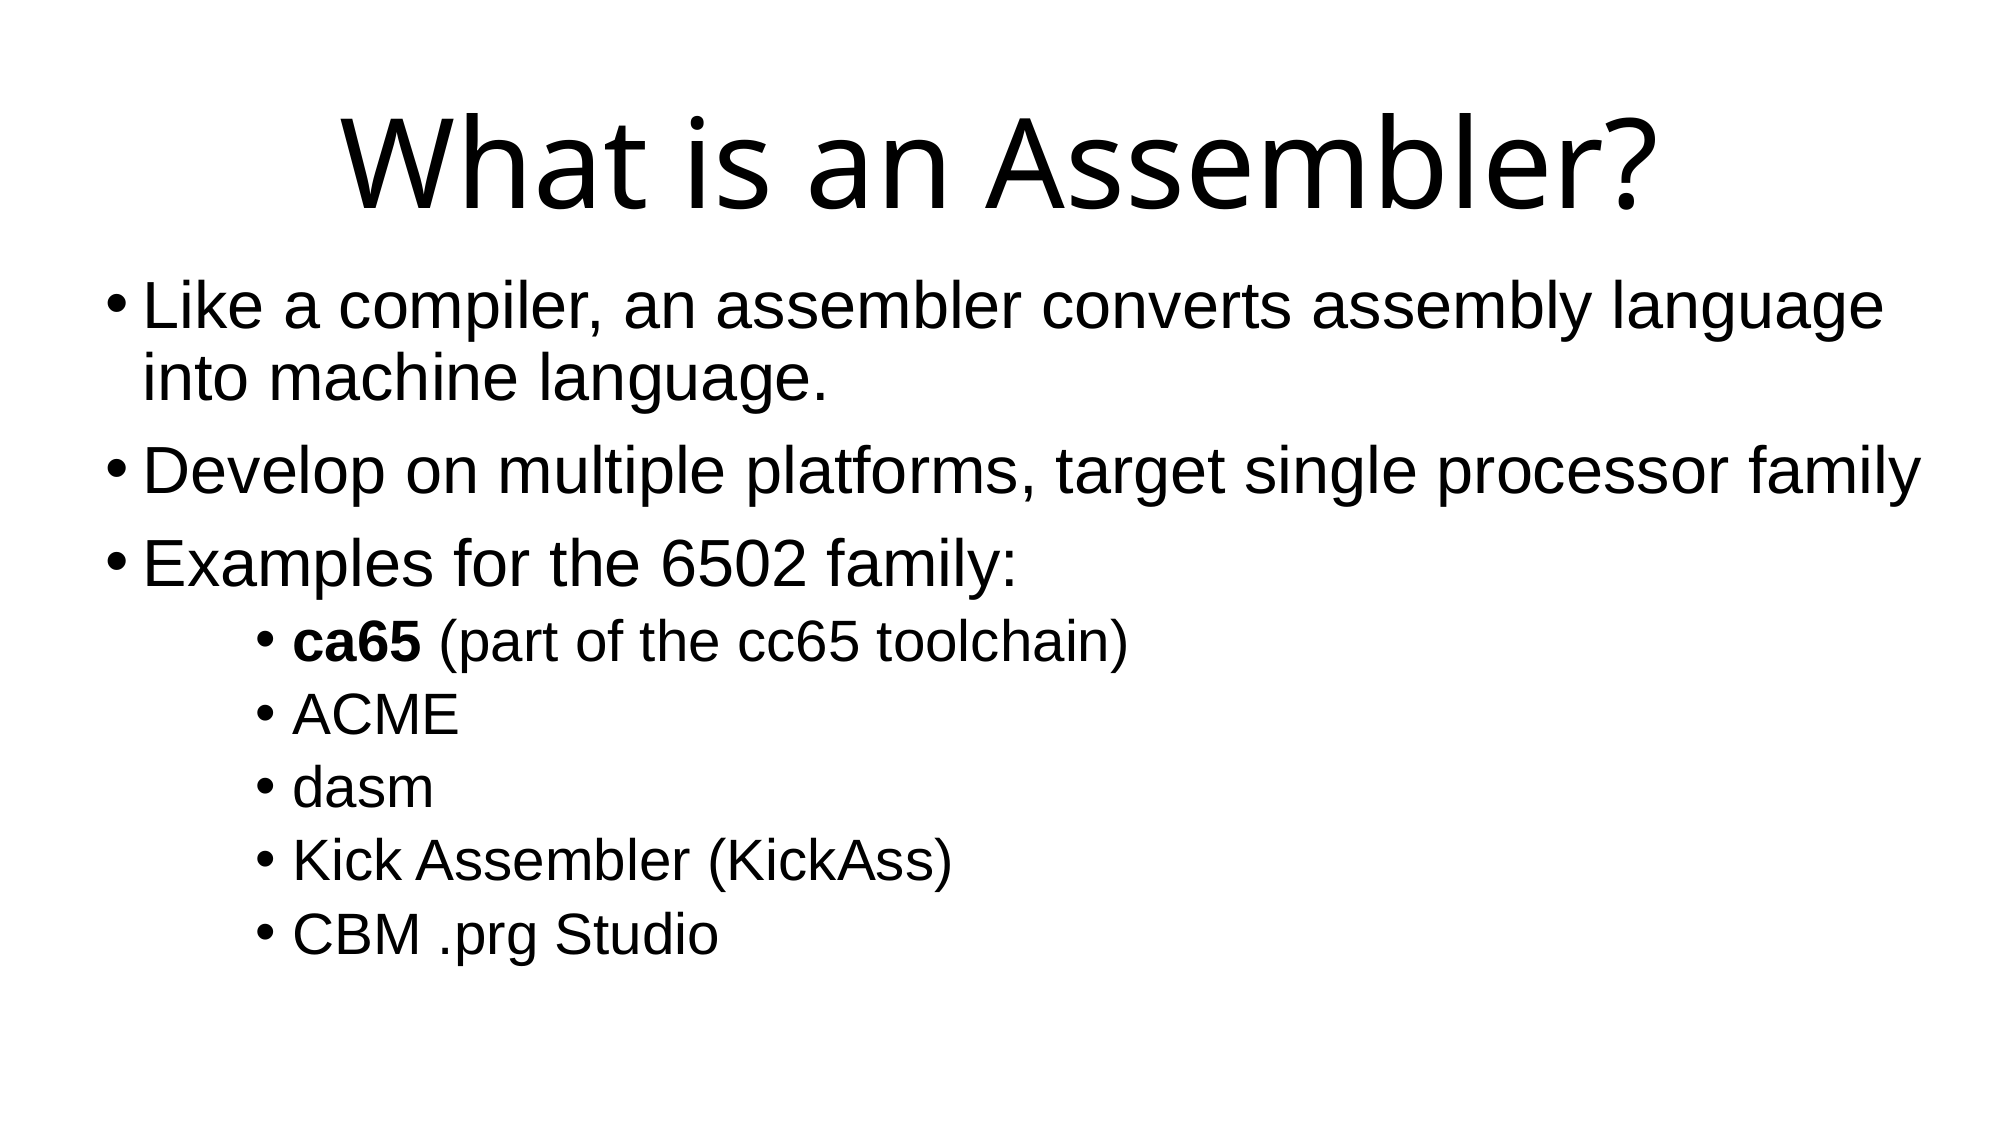

What is an Assembler?
# Like a compiler, an assembler converts assembly language into machine language.
Develop on multiple platforms, target single processor family
Examples for the 6502 family:
ca65 (part of the cc65 toolchain)
ACME
dasm
Kick Assembler (KickAss)
CBM .prg Studio